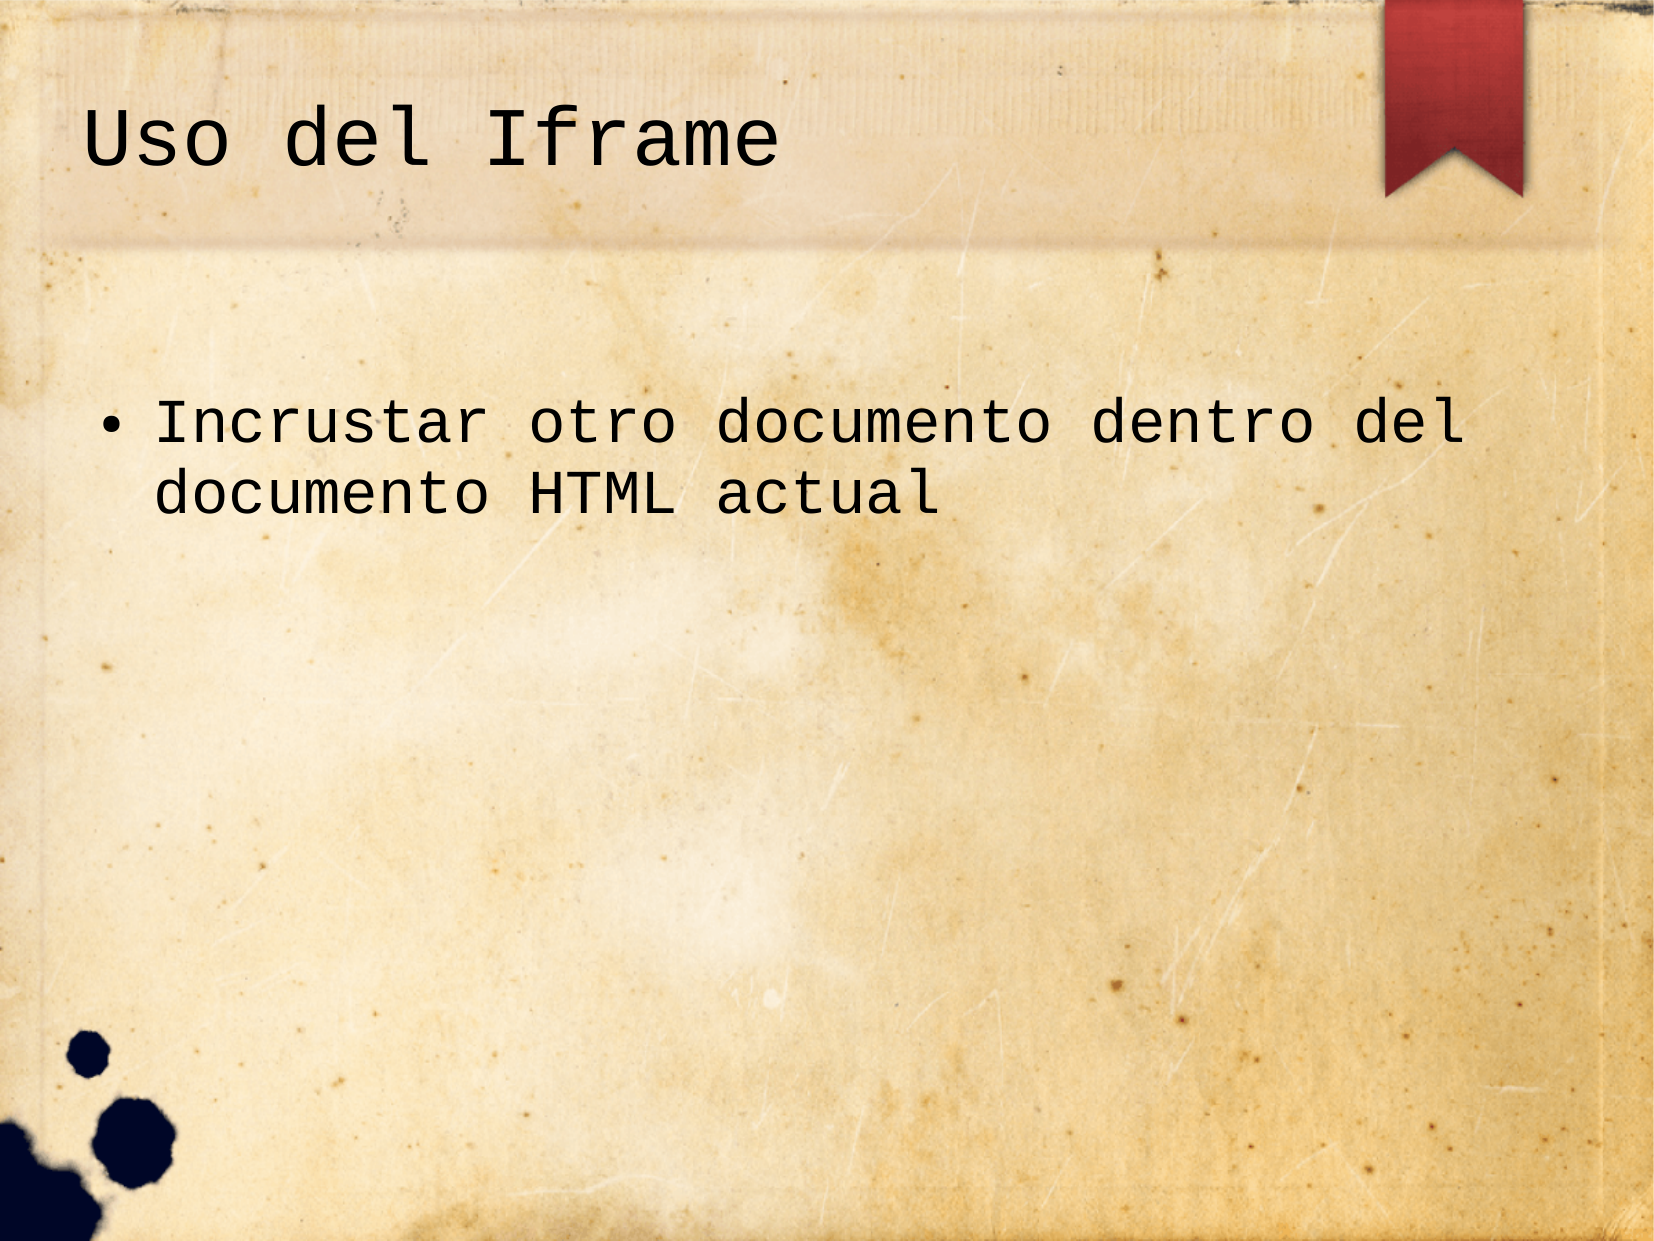

# Uso del Iframe
Incrustar otro documento dentro del documento HTML actual